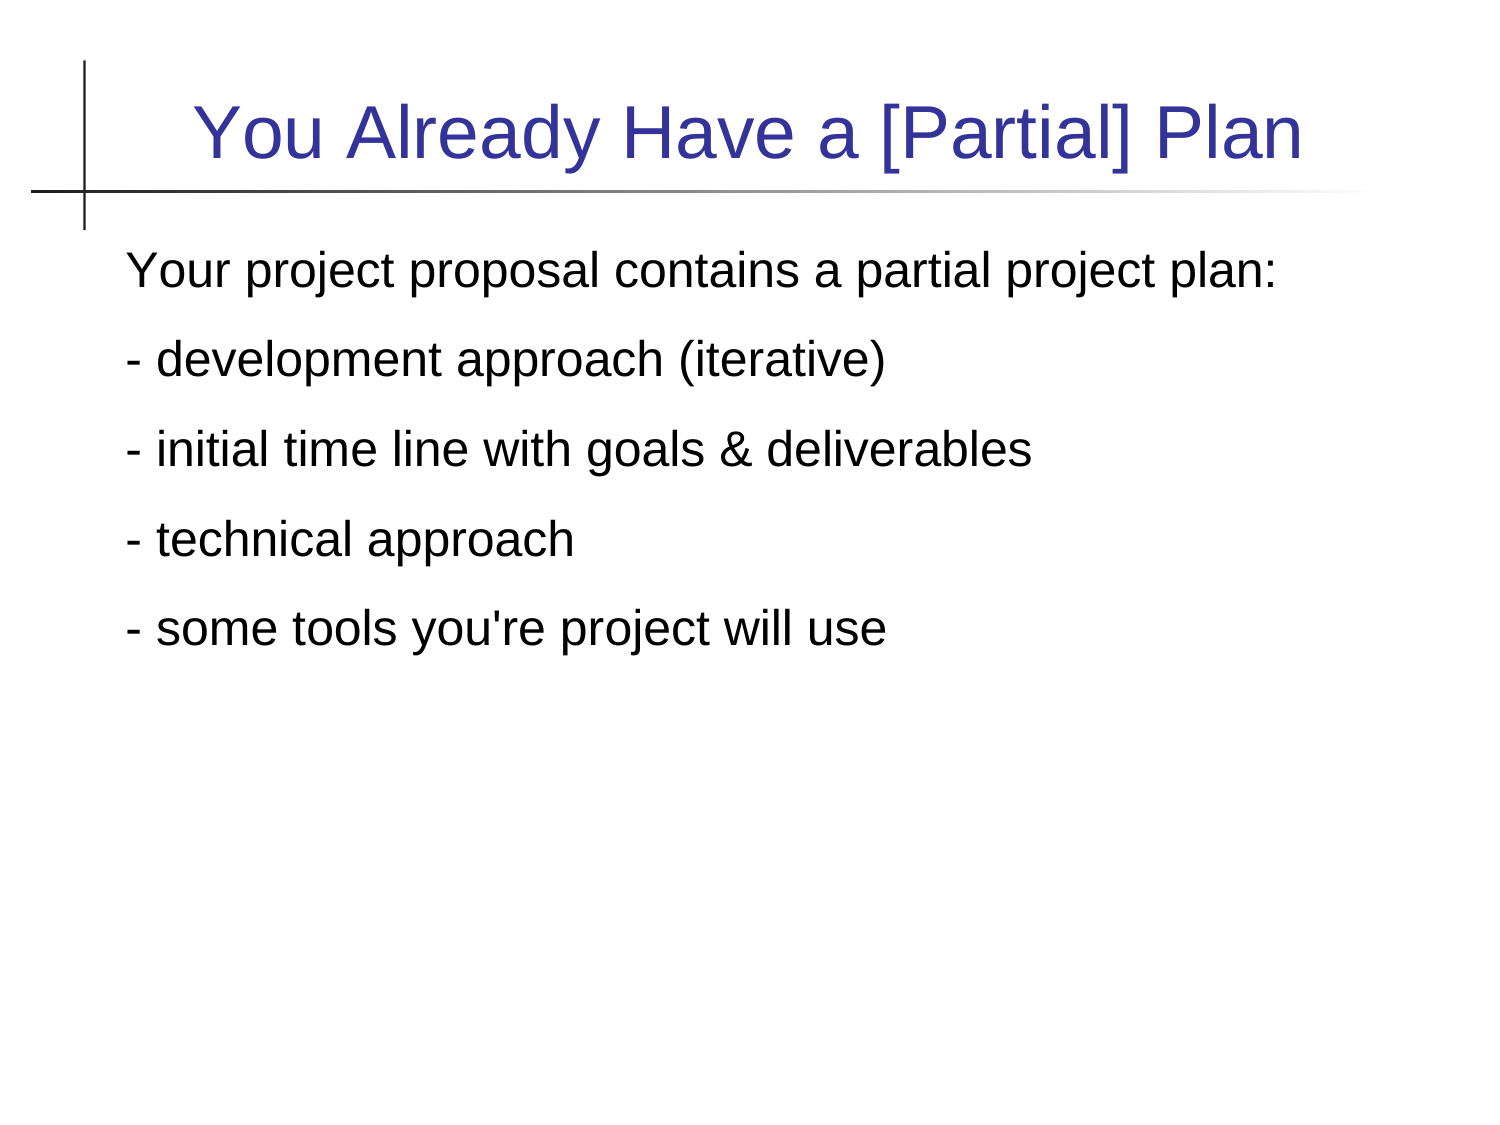

# You Already Have a [Partial] Plan
Your project proposal contains a partial project plan:
- development approach (iterative)
- initial time line with goals & deliverables
- technical approach
- some tools you're project will use